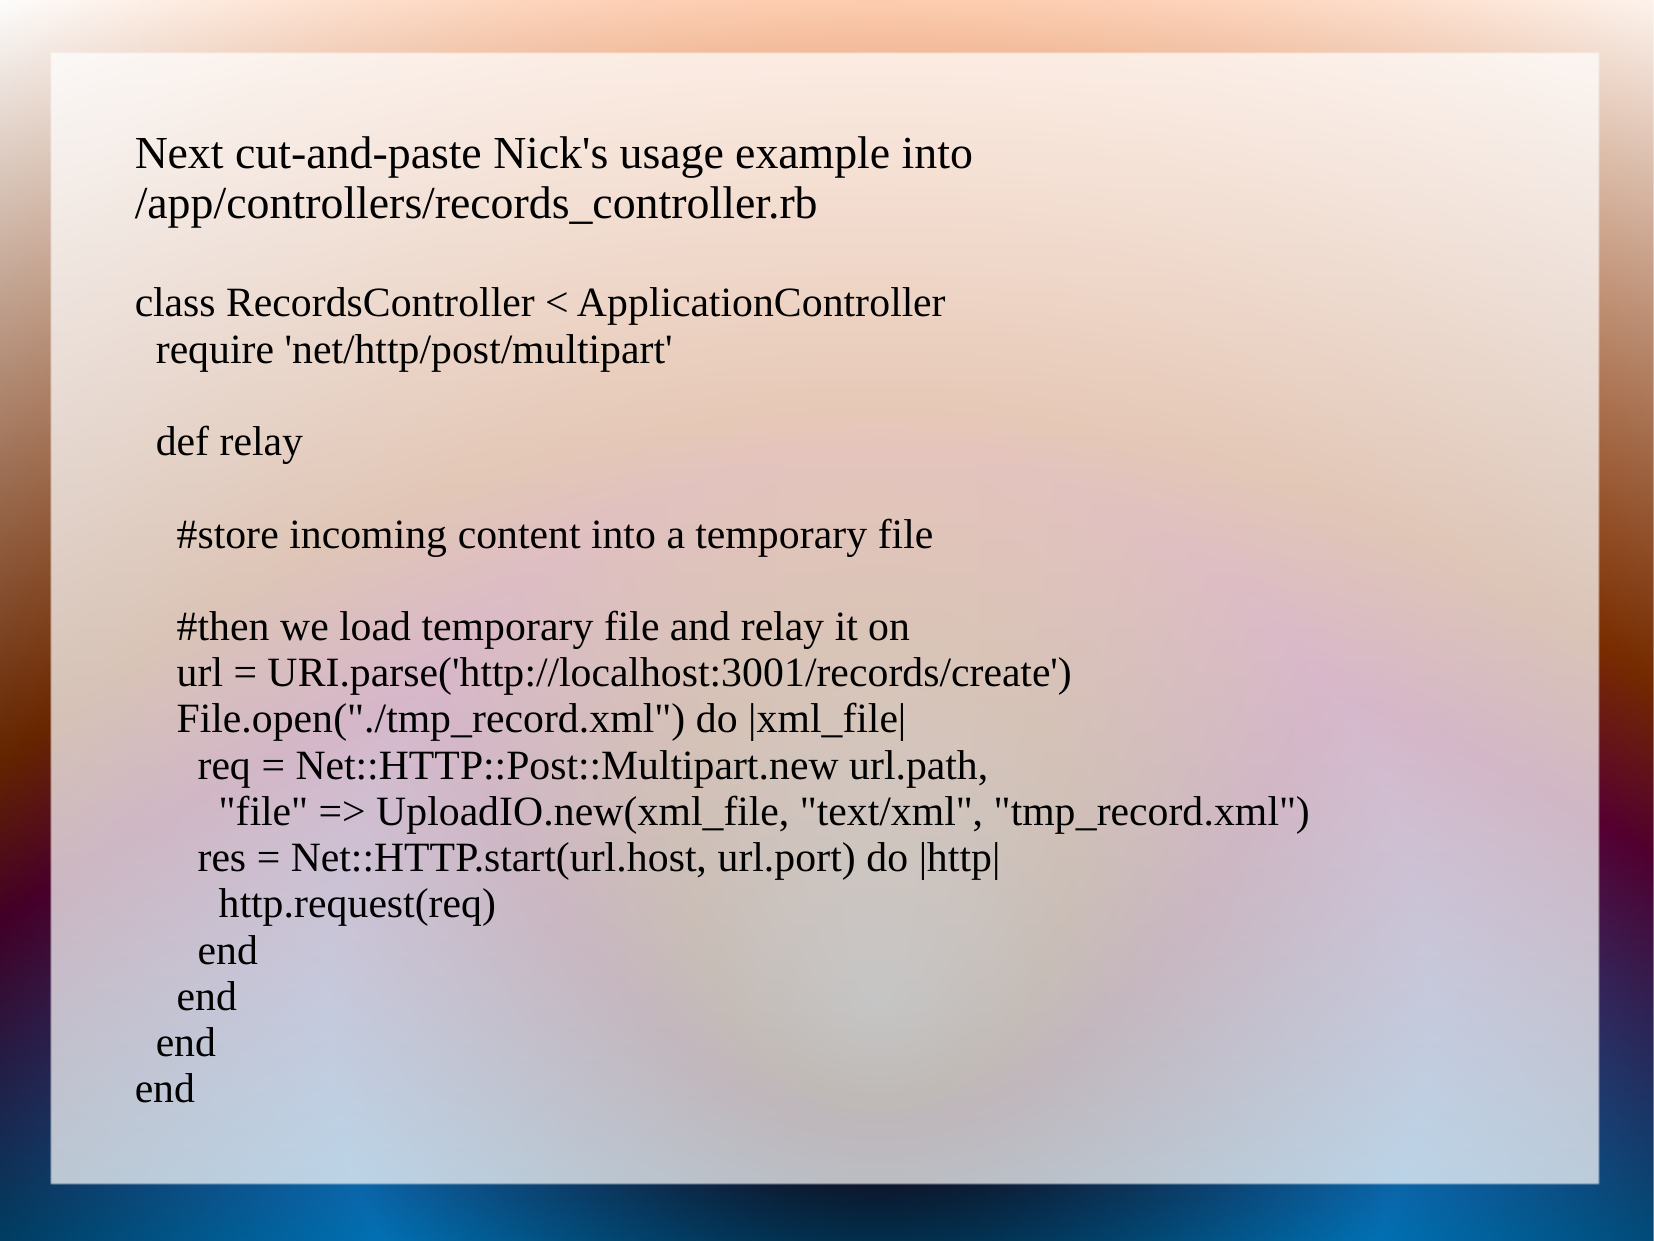

Next cut-and-paste Nick's usage example into
/app/controllers/records_controller.rb
class RecordsController < ApplicationController
 require 'net/http/post/multipart'
 def relay
 #store incoming content into a temporary file
 #then we load temporary file and relay it on
 url = URI.parse('http://localhost:3001/records/create')
 File.open("./tmp_record.xml") do |xml_file|
 req = Net::HTTP::Post::Multipart.new url.path,
 "file" => UploadIO.new(xml_file, "text/xml", "tmp_record.xml")
 res = Net::HTTP.start(url.host, url.port) do |http|
 http.request(req)
 end
 end
 end
end